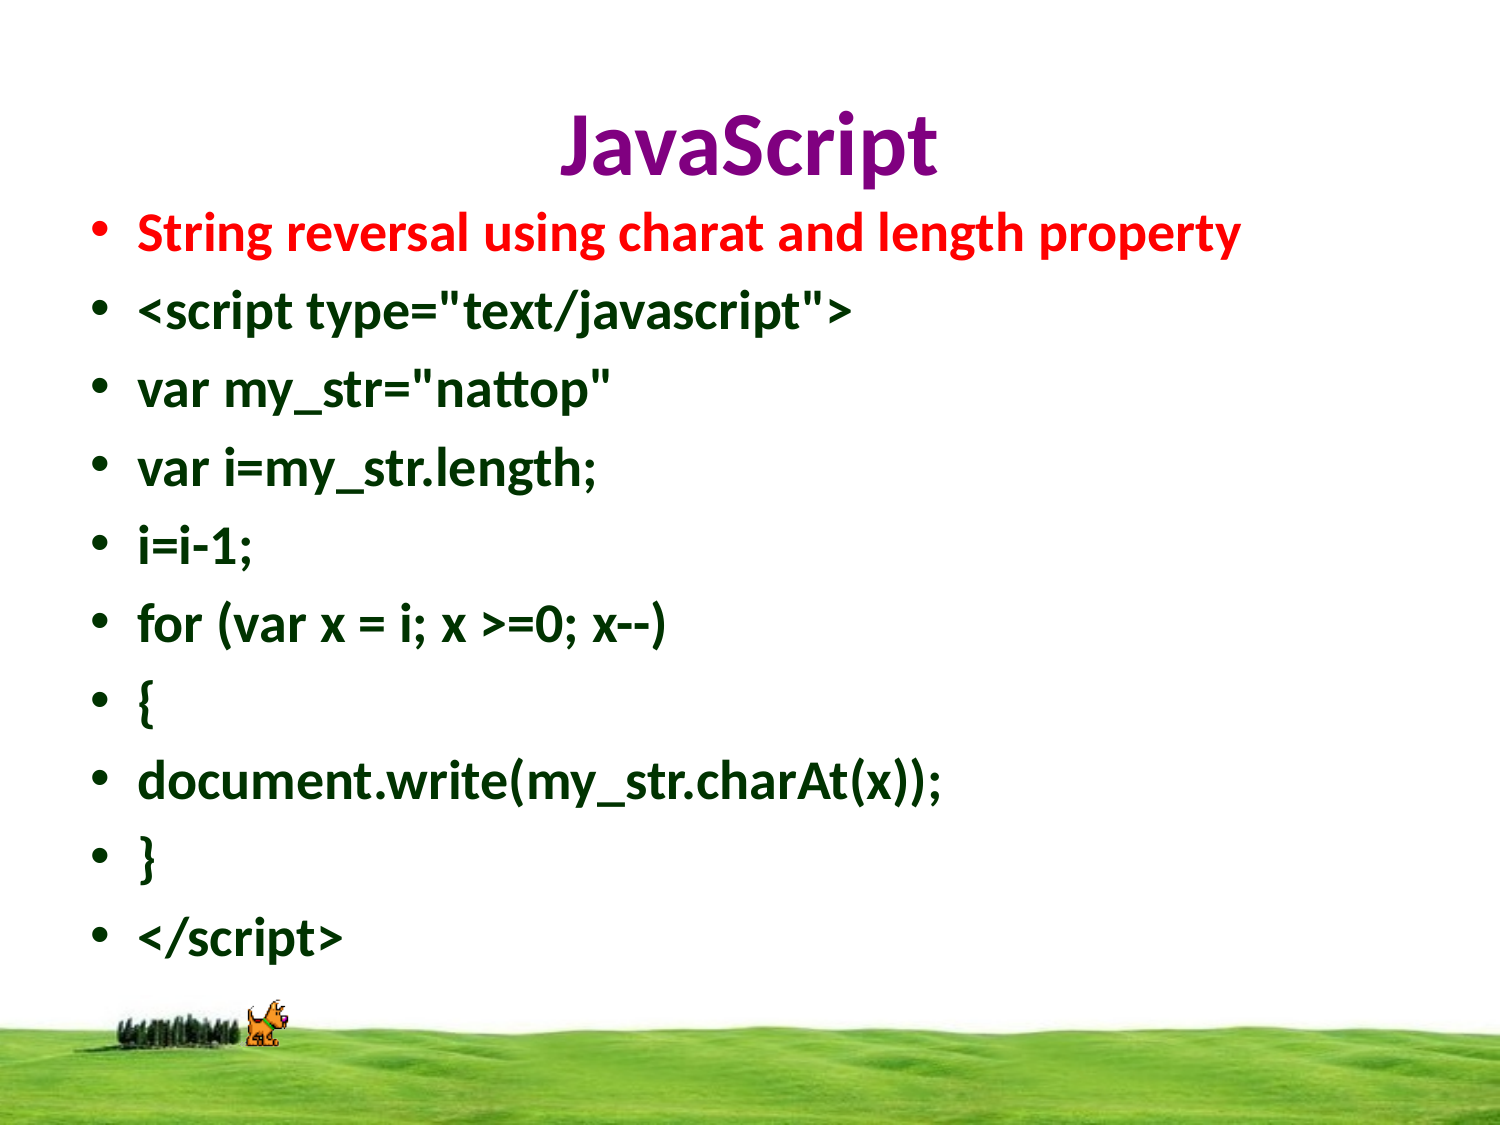

# JavaScript
String reversal using charat and length property
<script type="text/javascript">
var my_str="nattop"
var i=my_str.length;
i=i-1;
for (var x = i; x >=0; x--)
{
document.write(my_str.charAt(x));
}
</script>